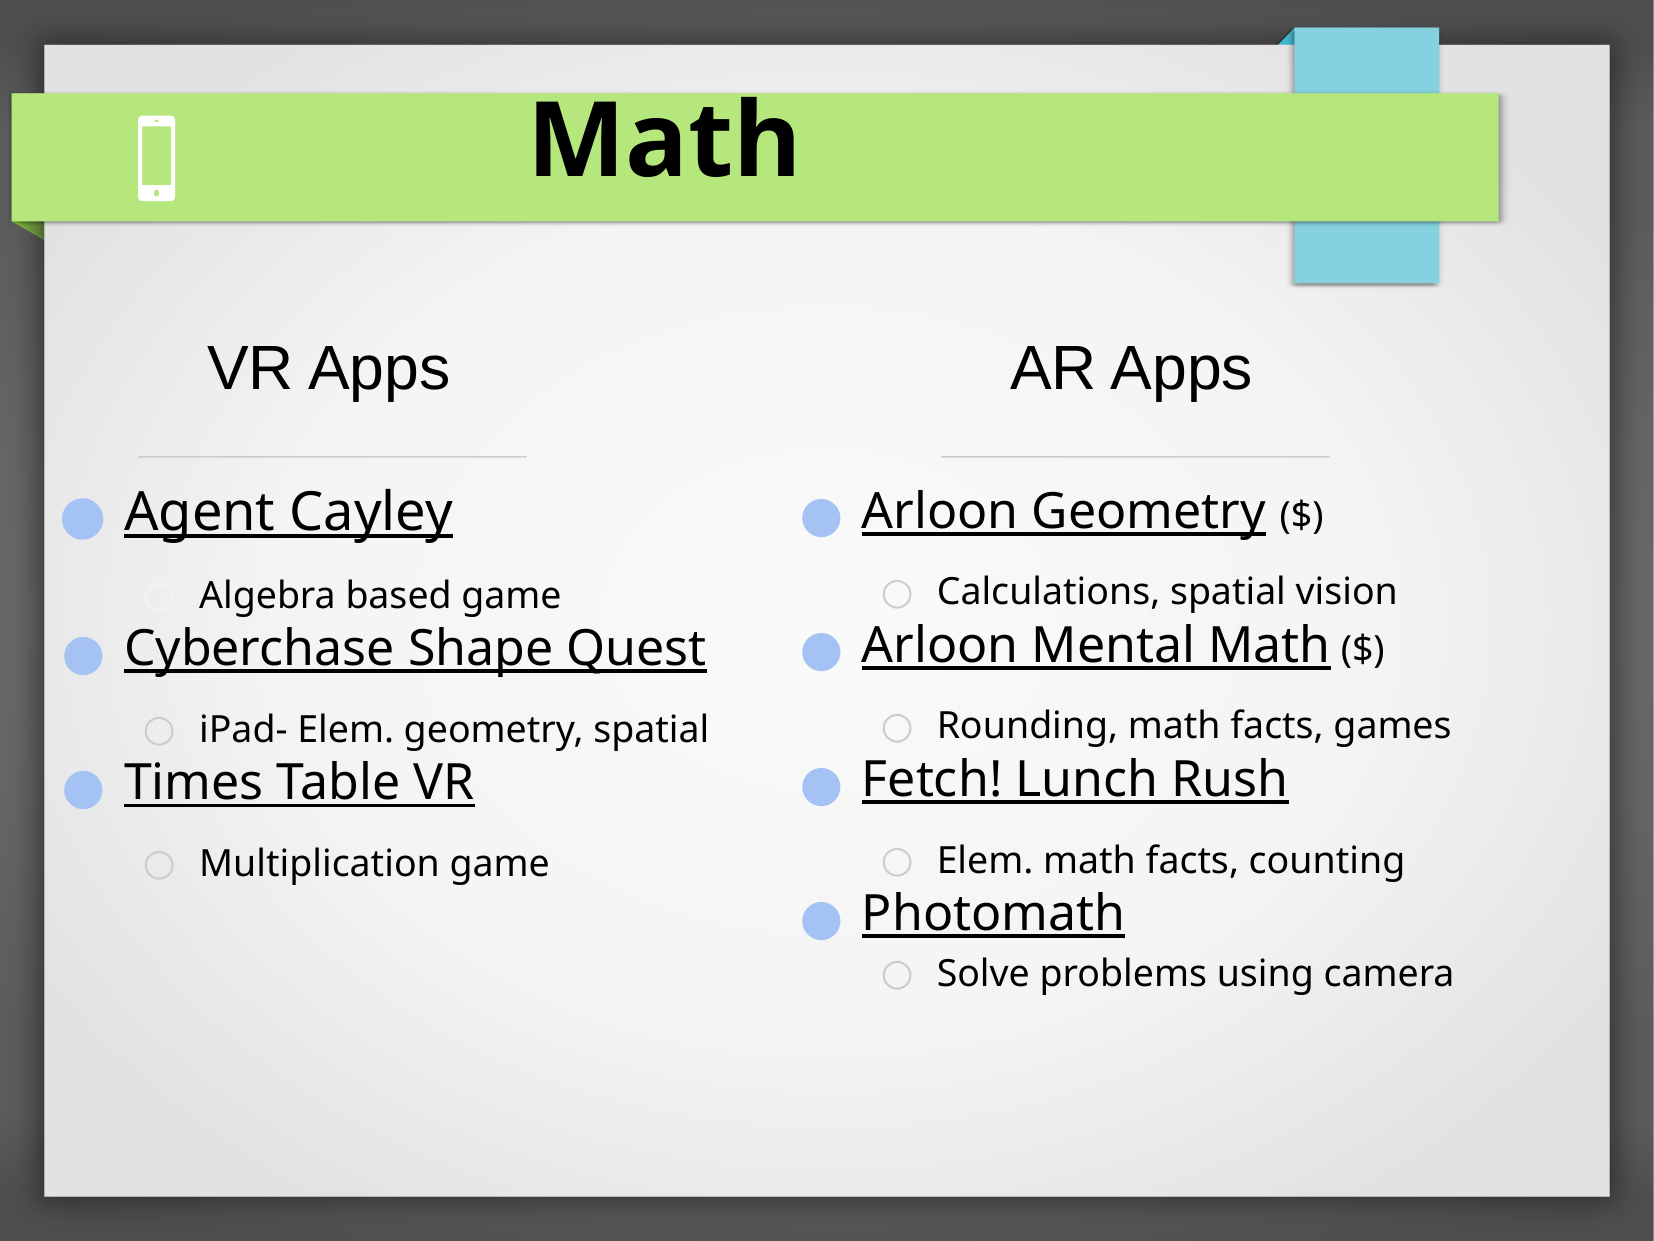

Math
VR Apps
AR Apps
Agent Cayley
Algebra based game
Cyberchase Shape Quest
iPad- Elem. geometry, spatial
Times Table VR
Multiplication game
Arloon Geometry ($)
Calculations, spatial vision
Arloon Mental Math ($)
Rounding, math facts, games
Fetch! Lunch Rush
Elem. math facts, counting
Photomath
Solve problems using camera